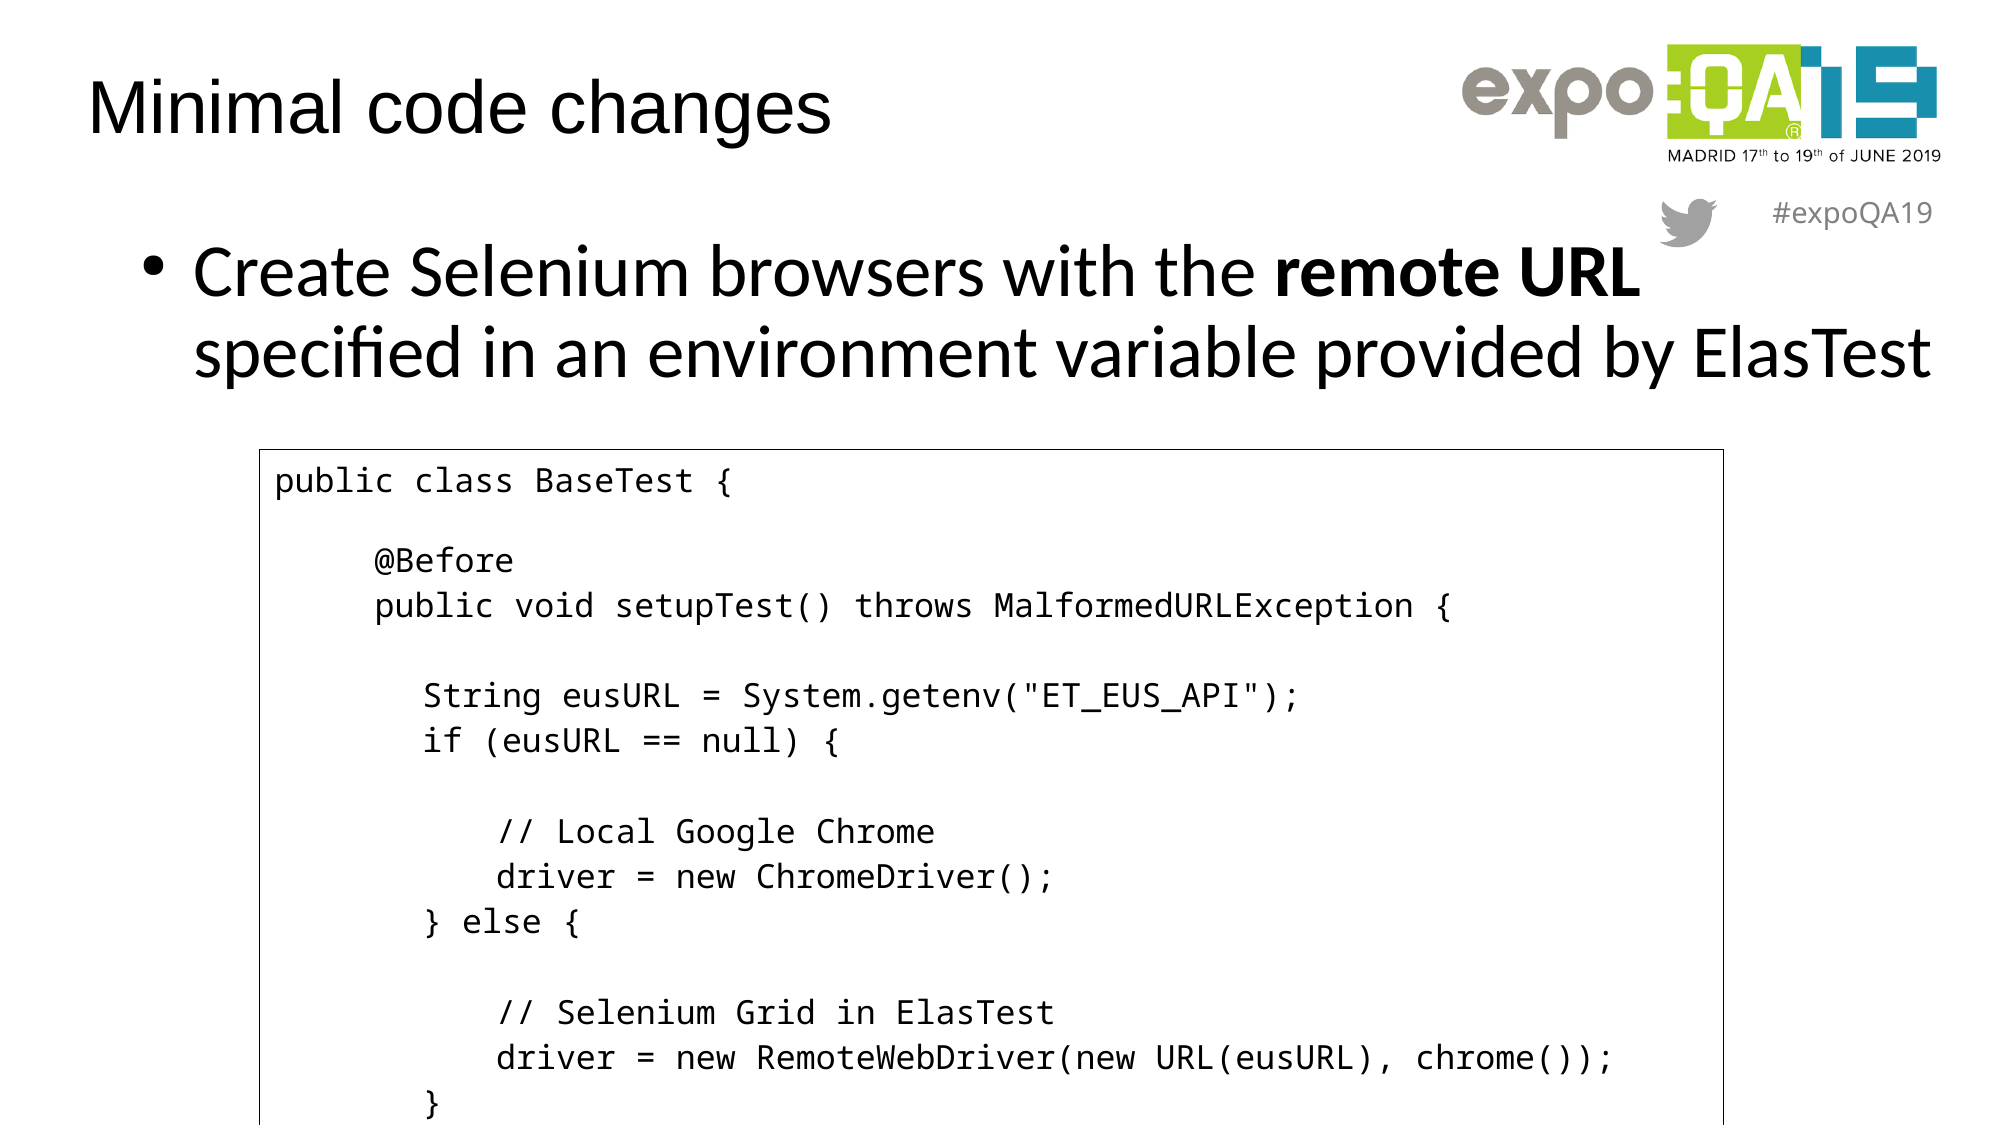

# Minimal code changes
Create Selenium browsers with the remote URL
specified in an environment variable provided by ElasTest
public class BaseTest {
 @Before
 public void setupTest() throws MalformedURLException {
		String eusURL = System.getenv("ET_EUS_API");
		if (eusURL == null) {
			// Local Google Chrome
			driver = new ChromeDriver();
		} else {
			// Selenium Grid in ElasTest
			driver = new RemoteWebDriver(new URL(eusURL), chrome());
		}
	}
}